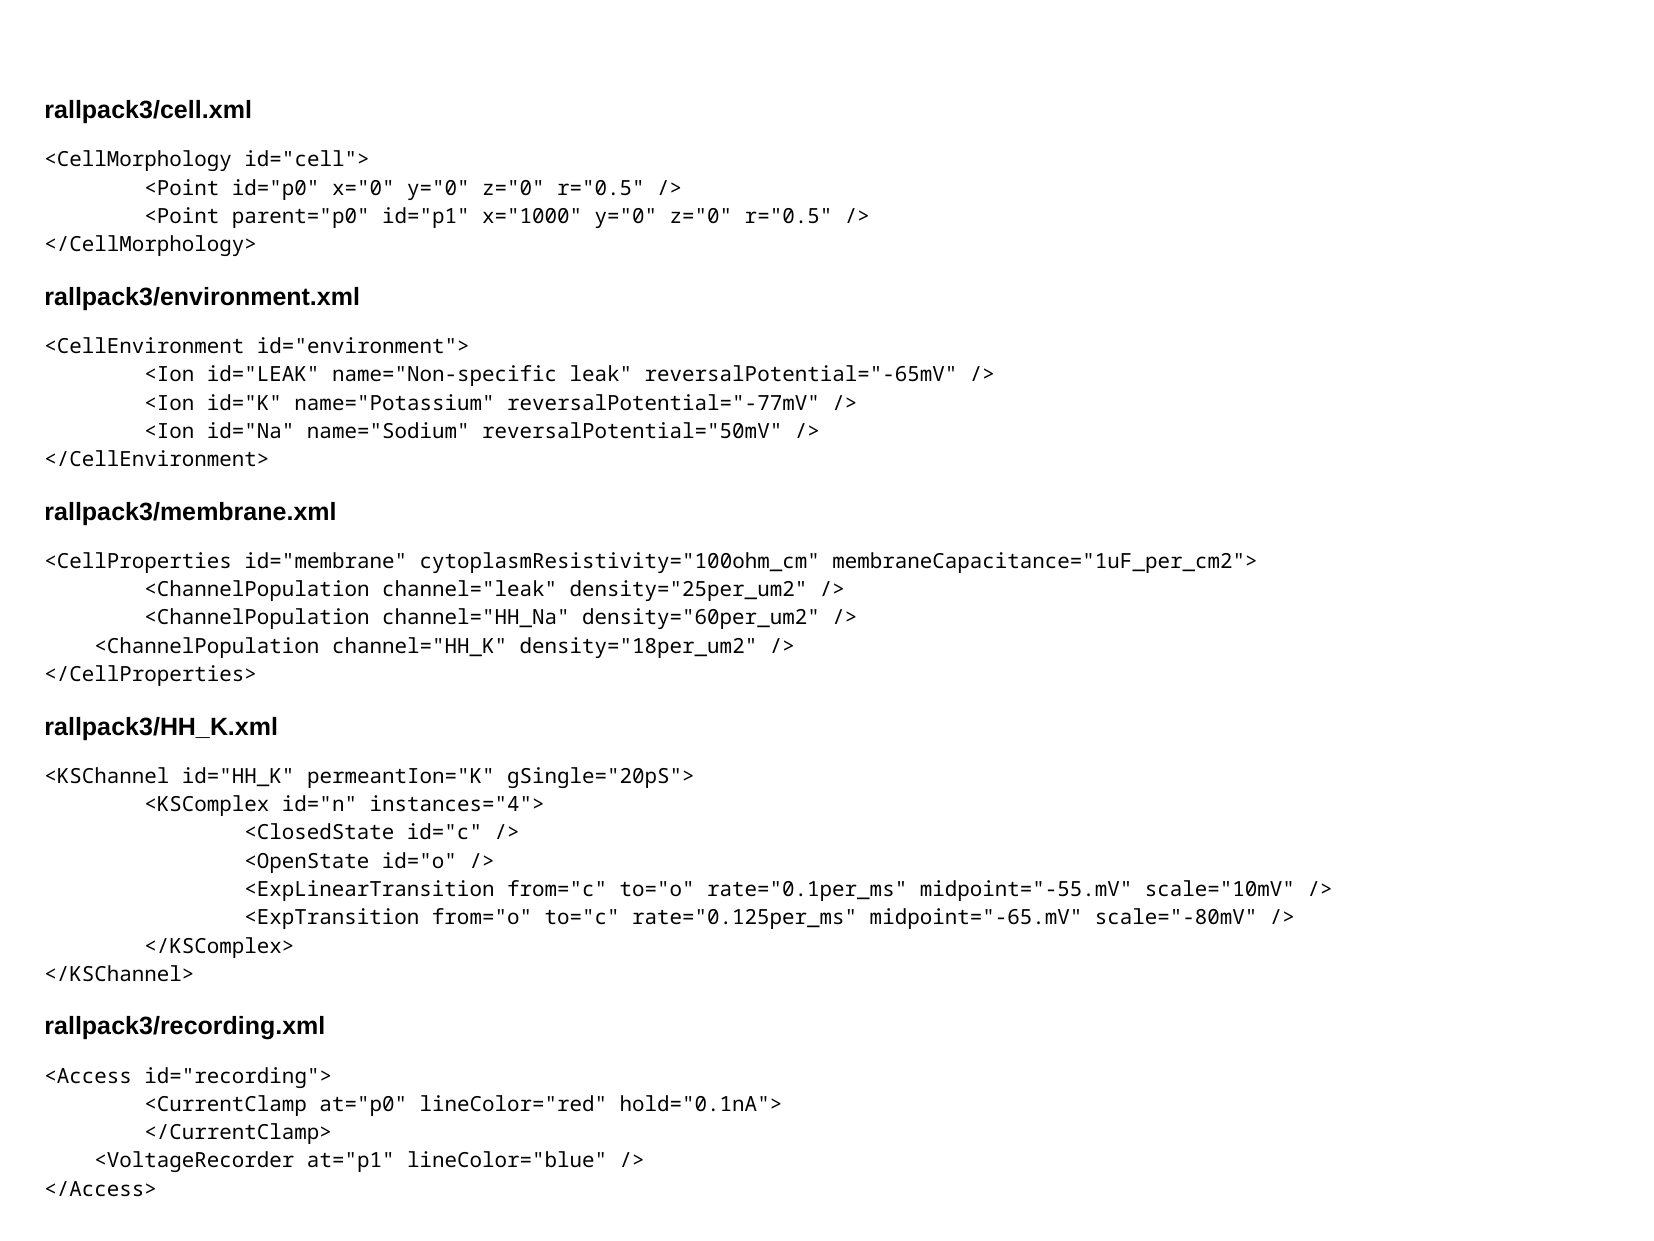

rallpack3/cell.xml
<CellMorphology id="cell">
 <Point id="p0" x="0" y="0" z="0" r="0.5" />
 <Point parent="p0" id="p1" x="1000" y="0" z="0" r="0.5" />
</CellMorphology>
rallpack3/environment.xml
<CellEnvironment id="environment">
 <Ion id="LEAK" name="Non-specific leak" reversalPotential="-65mV" />
 <Ion id="K" name="Potassium" reversalPotential="-77mV" />
 <Ion id="Na" name="Sodium" reversalPotential="50mV" />
</CellEnvironment>
rallpack3/membrane.xml
<CellProperties id="membrane" cytoplasmResistivity="100ohm_cm" membraneCapacitance="1uF_per_cm2">
 <ChannelPopulation channel="leak" density="25per_um2" />
 <ChannelPopulation channel="HH_Na" density="60per_um2" />
    <ChannelPopulation channel="HH_K" density="18per_um2" />
</CellProperties>
rallpack3/HH_K.xml
<KSChannel id="HH_K" permeantIon="K" gSingle="20pS">
 <KSComplex id="n" instances="4">
 <ClosedState id="c" />
 <OpenState id="o" />
 <ExpLinearTransition from="c" to="o" rate="0.1per_ms" midpoint="-55.mV" scale="10mV" />
 <ExpTransition from="o" to="c" rate="0.125per_ms" midpoint="-65.mV" scale="-80mV" />
 </KSComplex>
</KSChannel>
rallpack3/recording.xml
<Access id="recording">
 <CurrentClamp at="p0" lineColor="red" hold="0.1nA">
 </CurrentClamp>
    <VoltageRecorder at="p1" lineColor="blue" />
</Access>